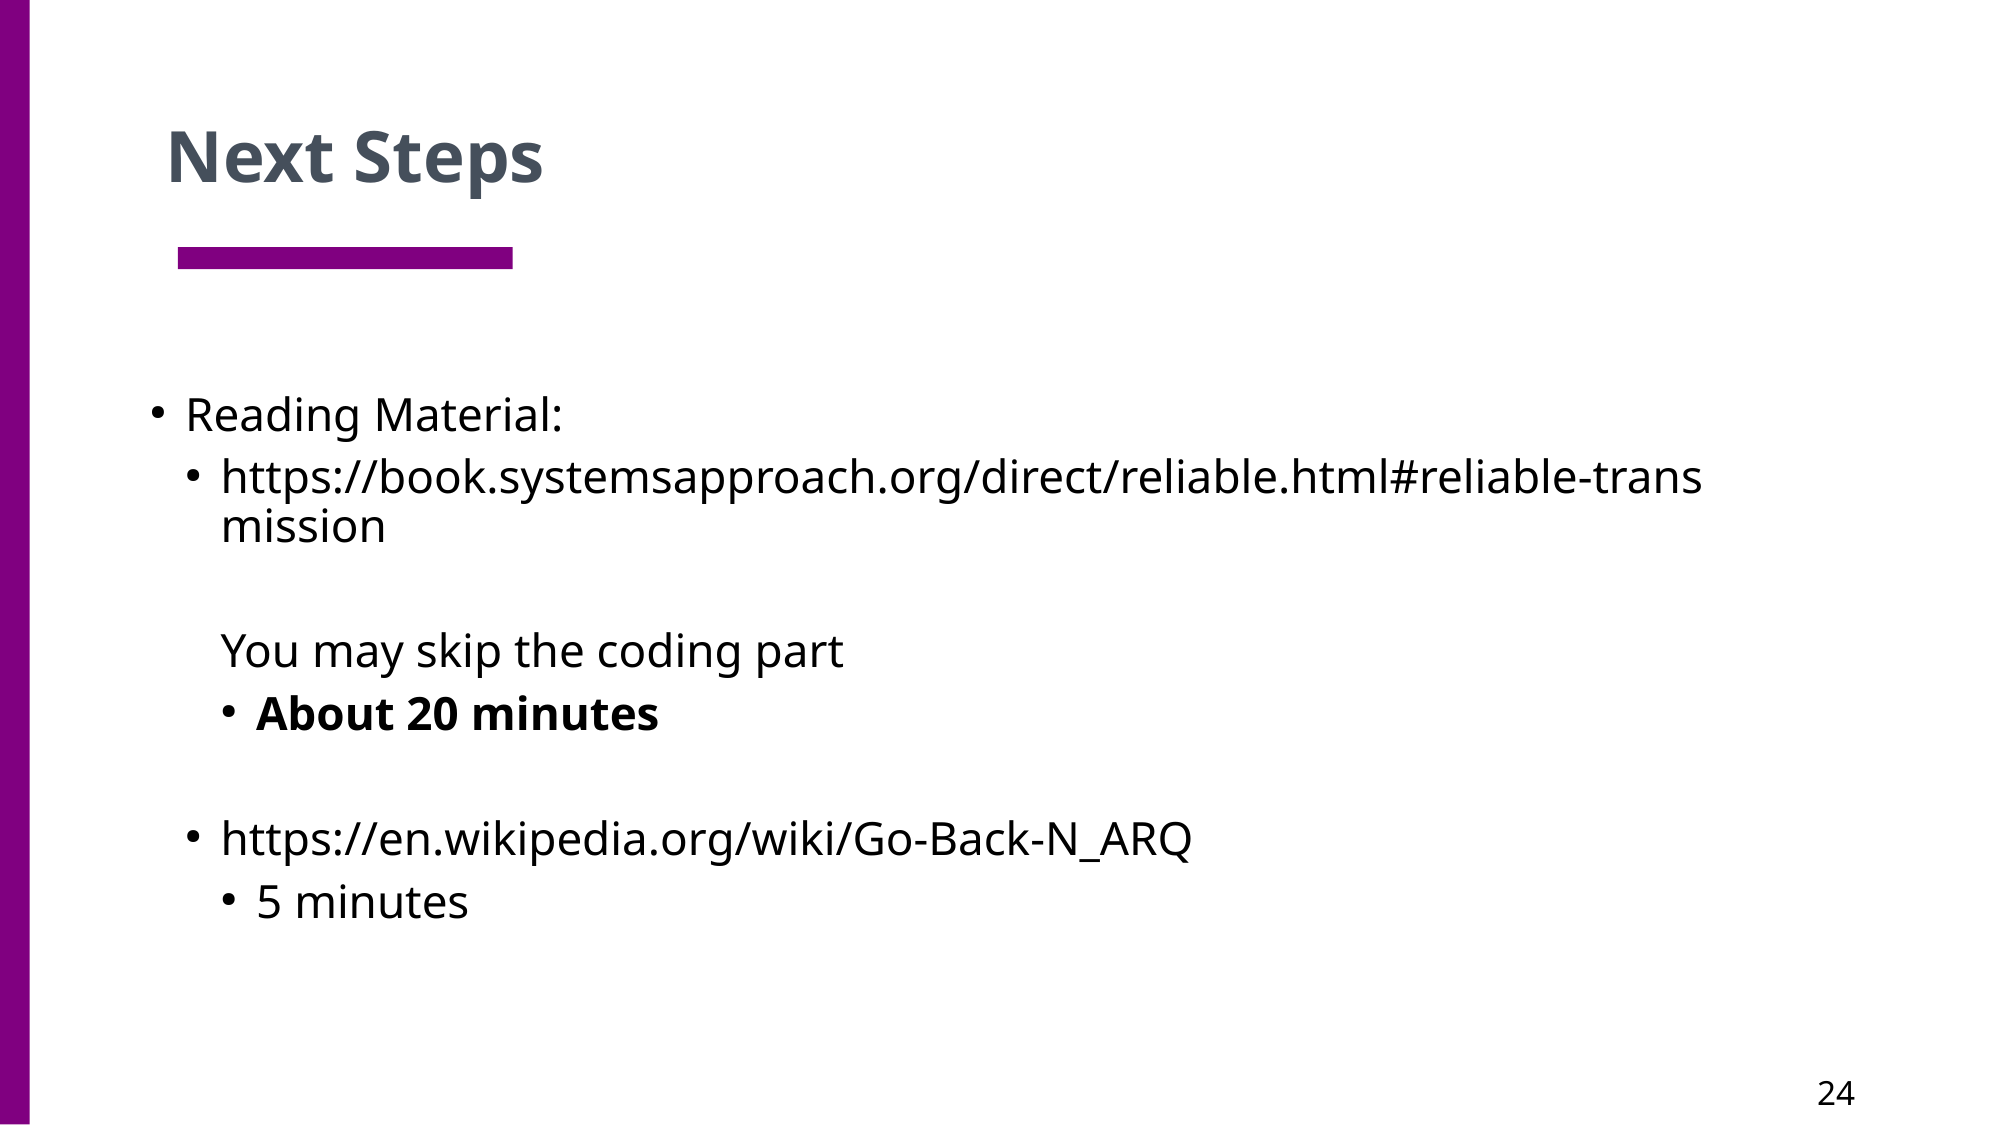

Next Steps
Reading Material:
https://book.systemsapproach.org/direct/reliable.html#reliable-transmission
You may skip the coding part
About 20 minutes
https://en.wikipedia.org/wiki/Go-Back-N_ARQ
5 minutes